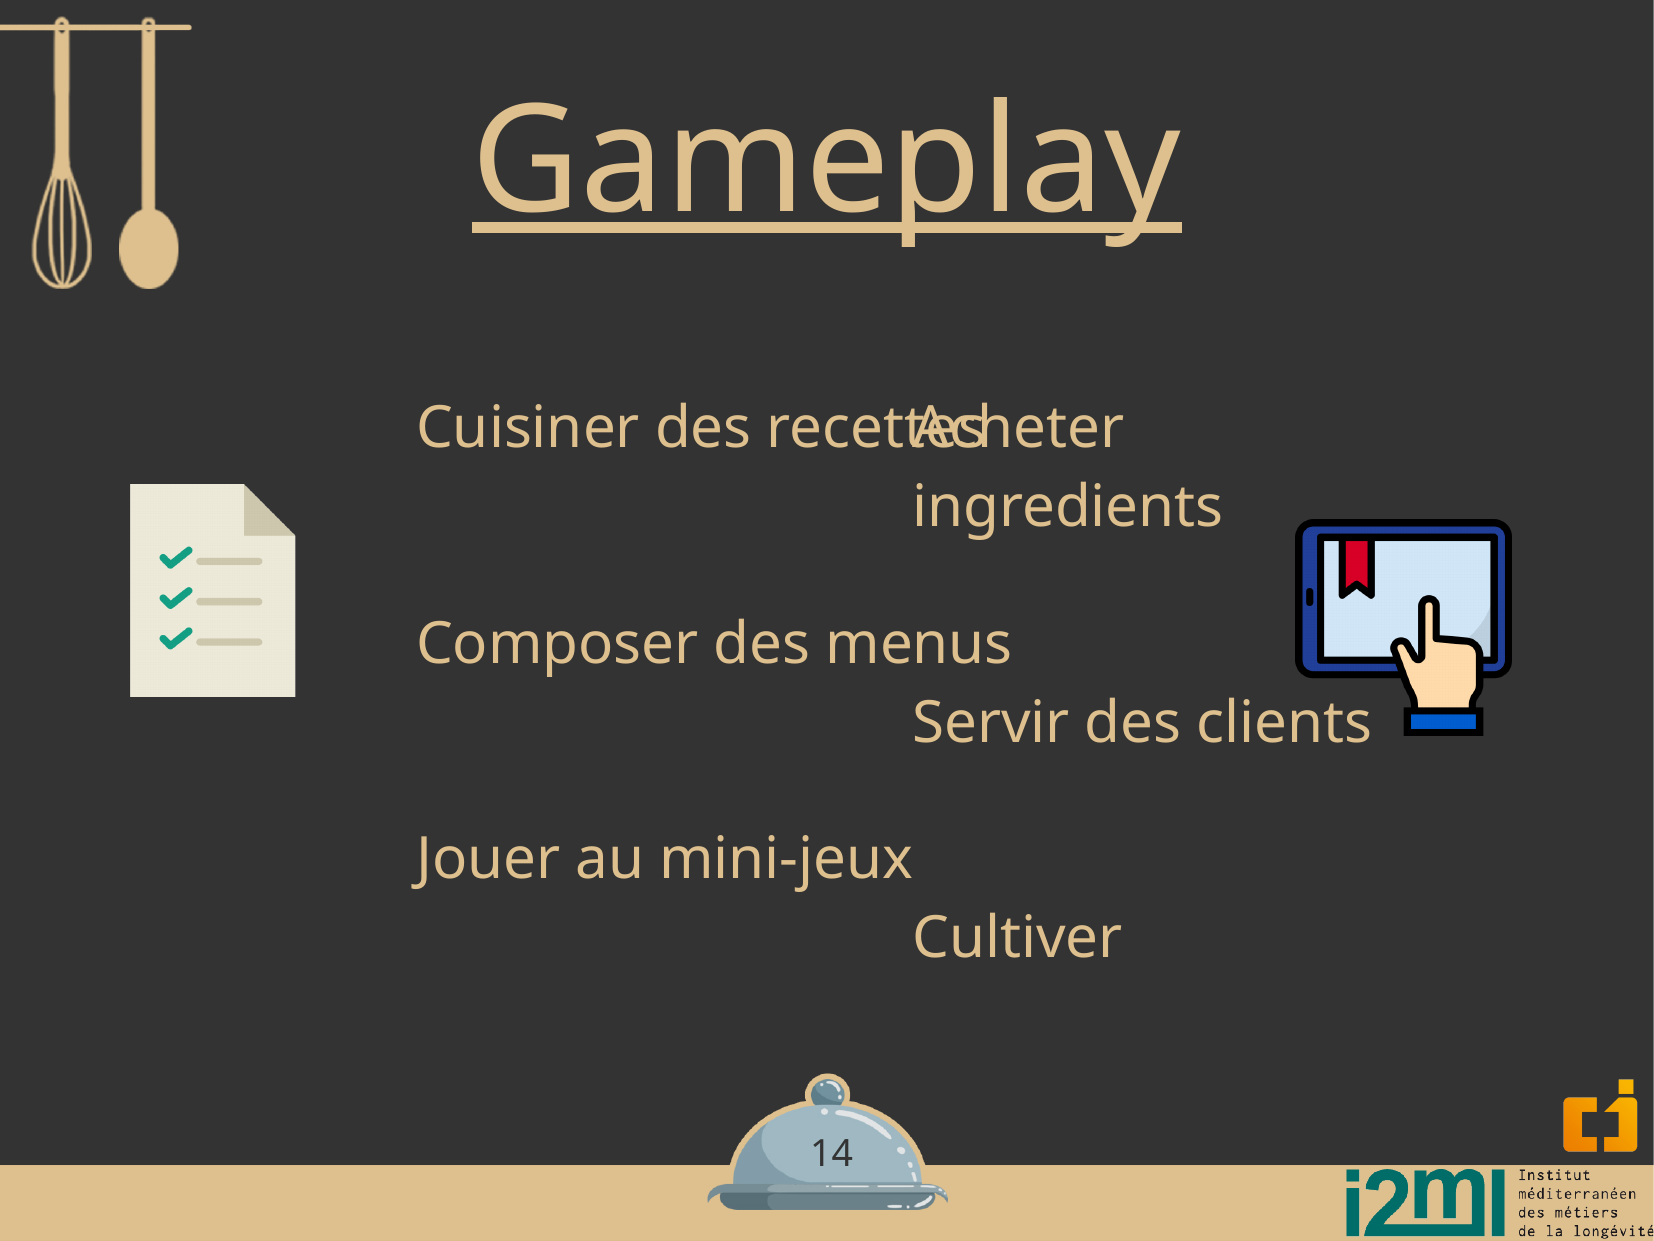

# Gameplay
Cuisiner des recettes
Composer des menus
Jouer au mini-jeux
Acheter ingredients
Servir des clients
Cultiver